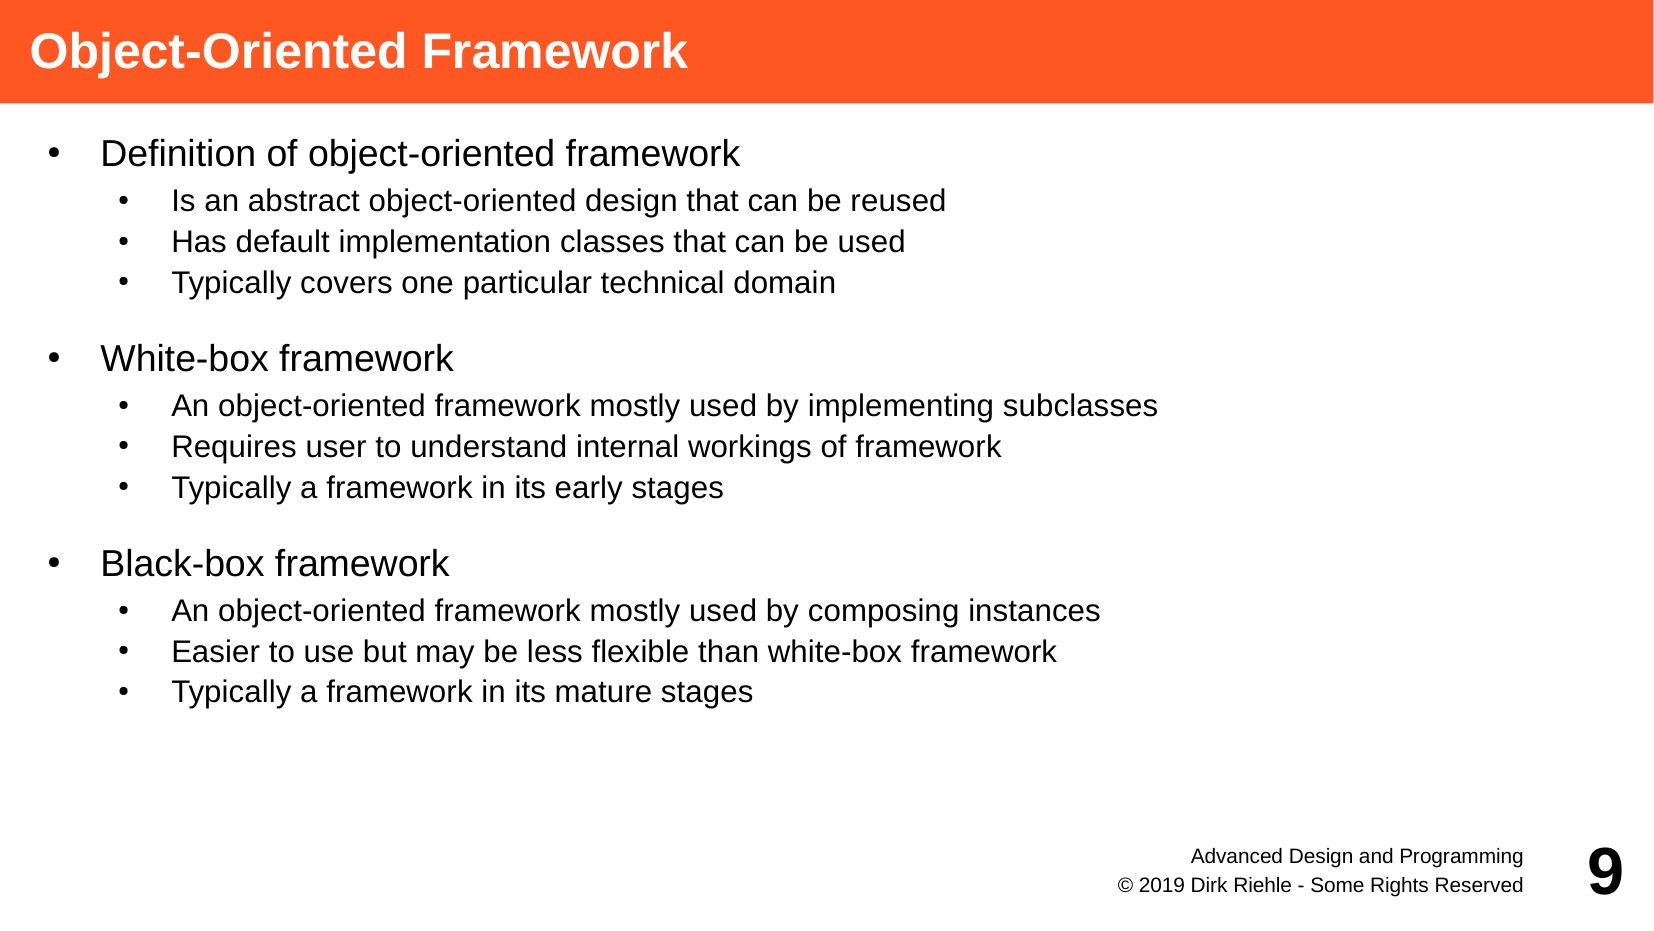

# Object-Oriented Framework
Definition of object-oriented framework
Is an abstract object-oriented design that can be reused
Has default implementation classes that can be used
Typically covers one particular technical domain
White-box framework
An object-oriented framework mostly used by implementing subclasses
Requires user to understand internal workings of framework
Typically a framework in its early stages
Black-box framework
An object-oriented framework mostly used by composing instances
Easier to use but may be less flexible than white-box framework
Typically a framework in its mature stages
Advanced Design and Programming
9
© 2019 Dirk Riehle - Some Rights Reserved